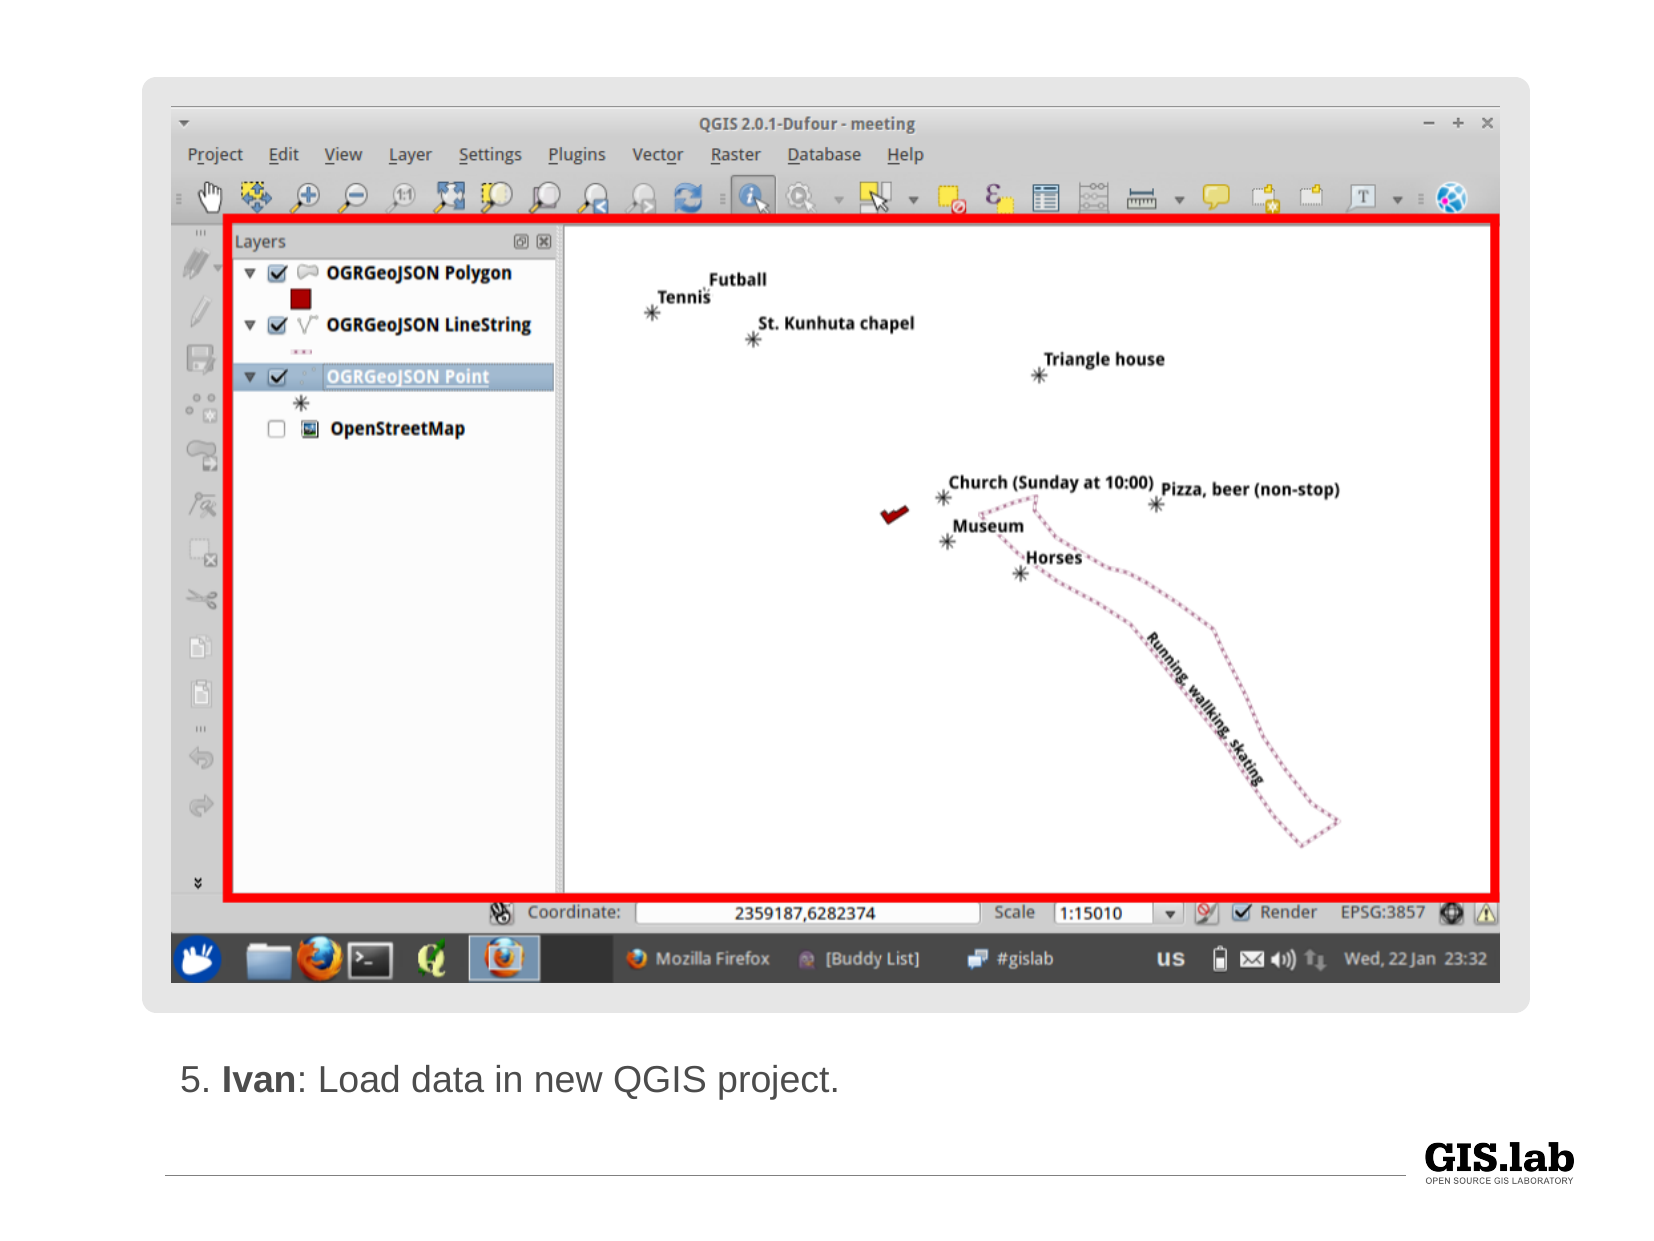

5. Ivan: Load data in new QGIS project.